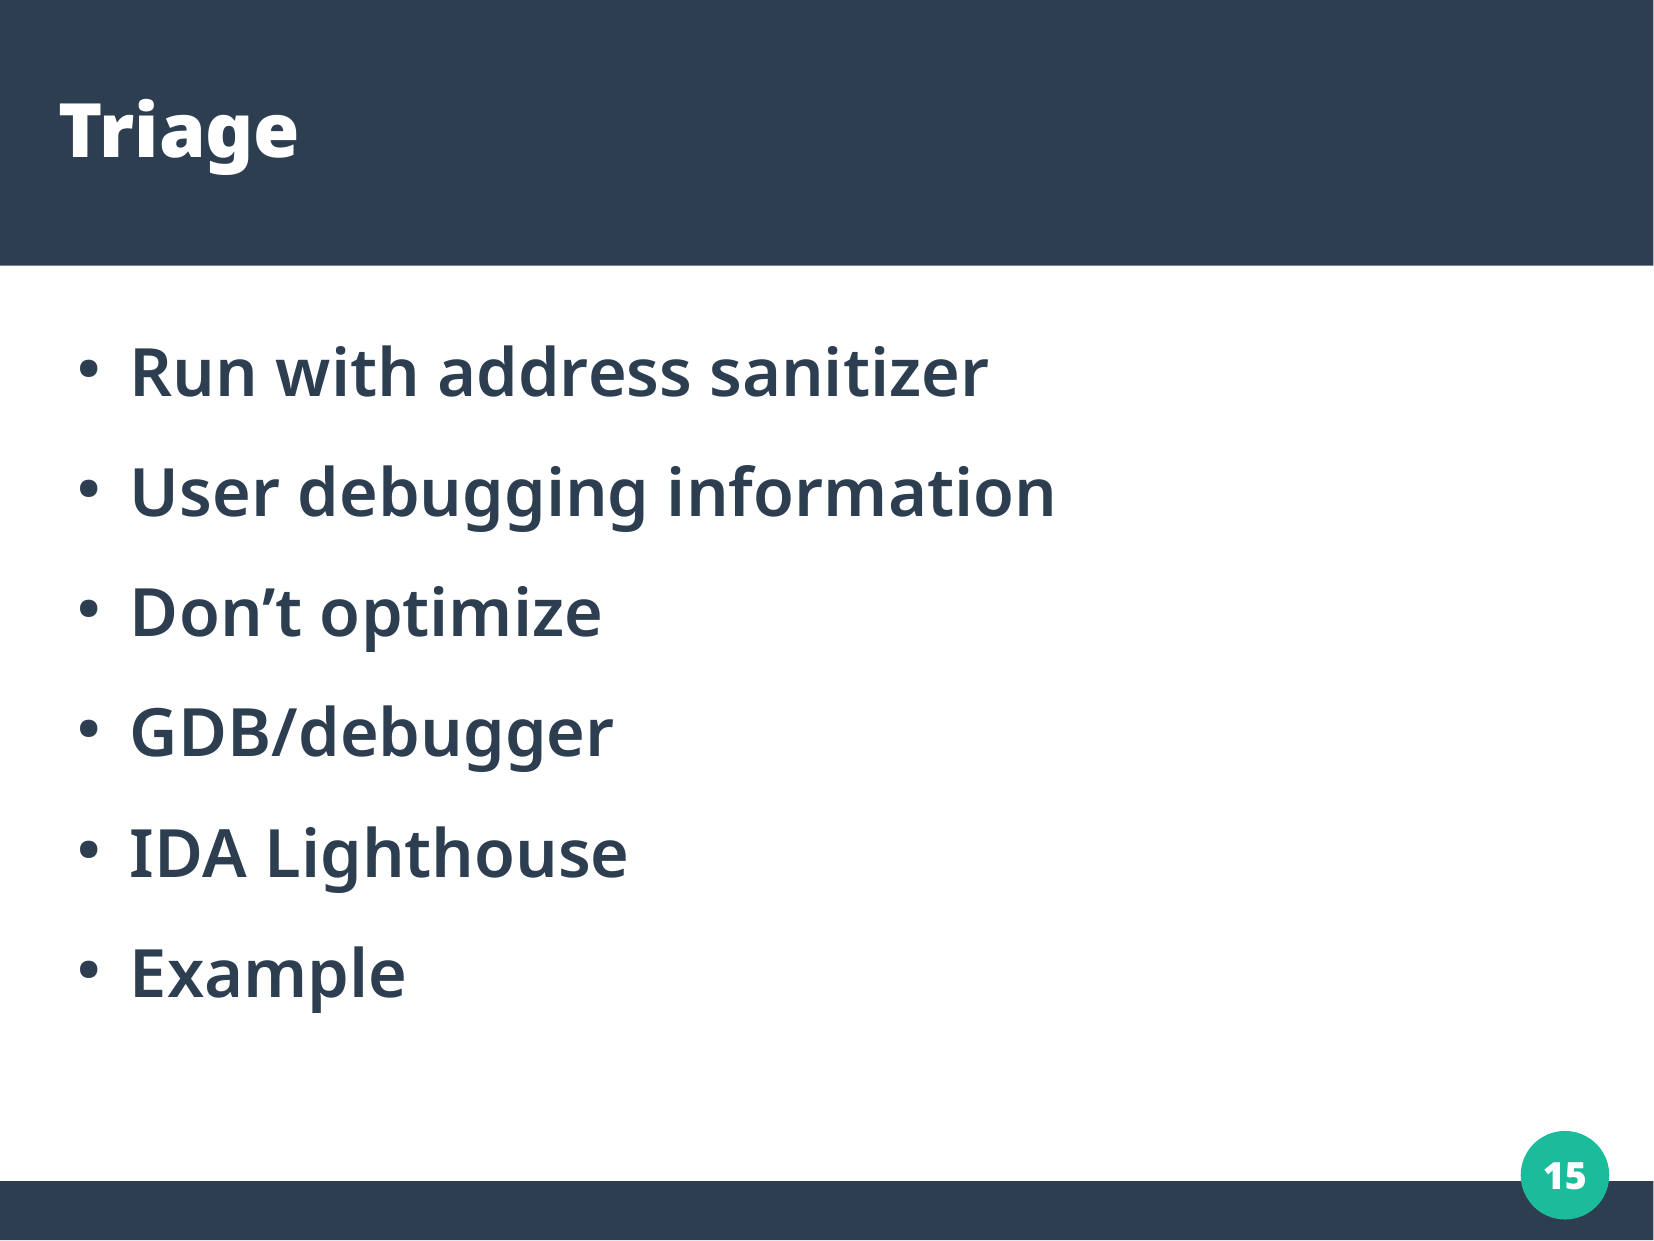

# Triage
Run with address sanitizer
User debugging information
Don’t optimize
GDB/debugger
IDA Lighthouse
Example
15